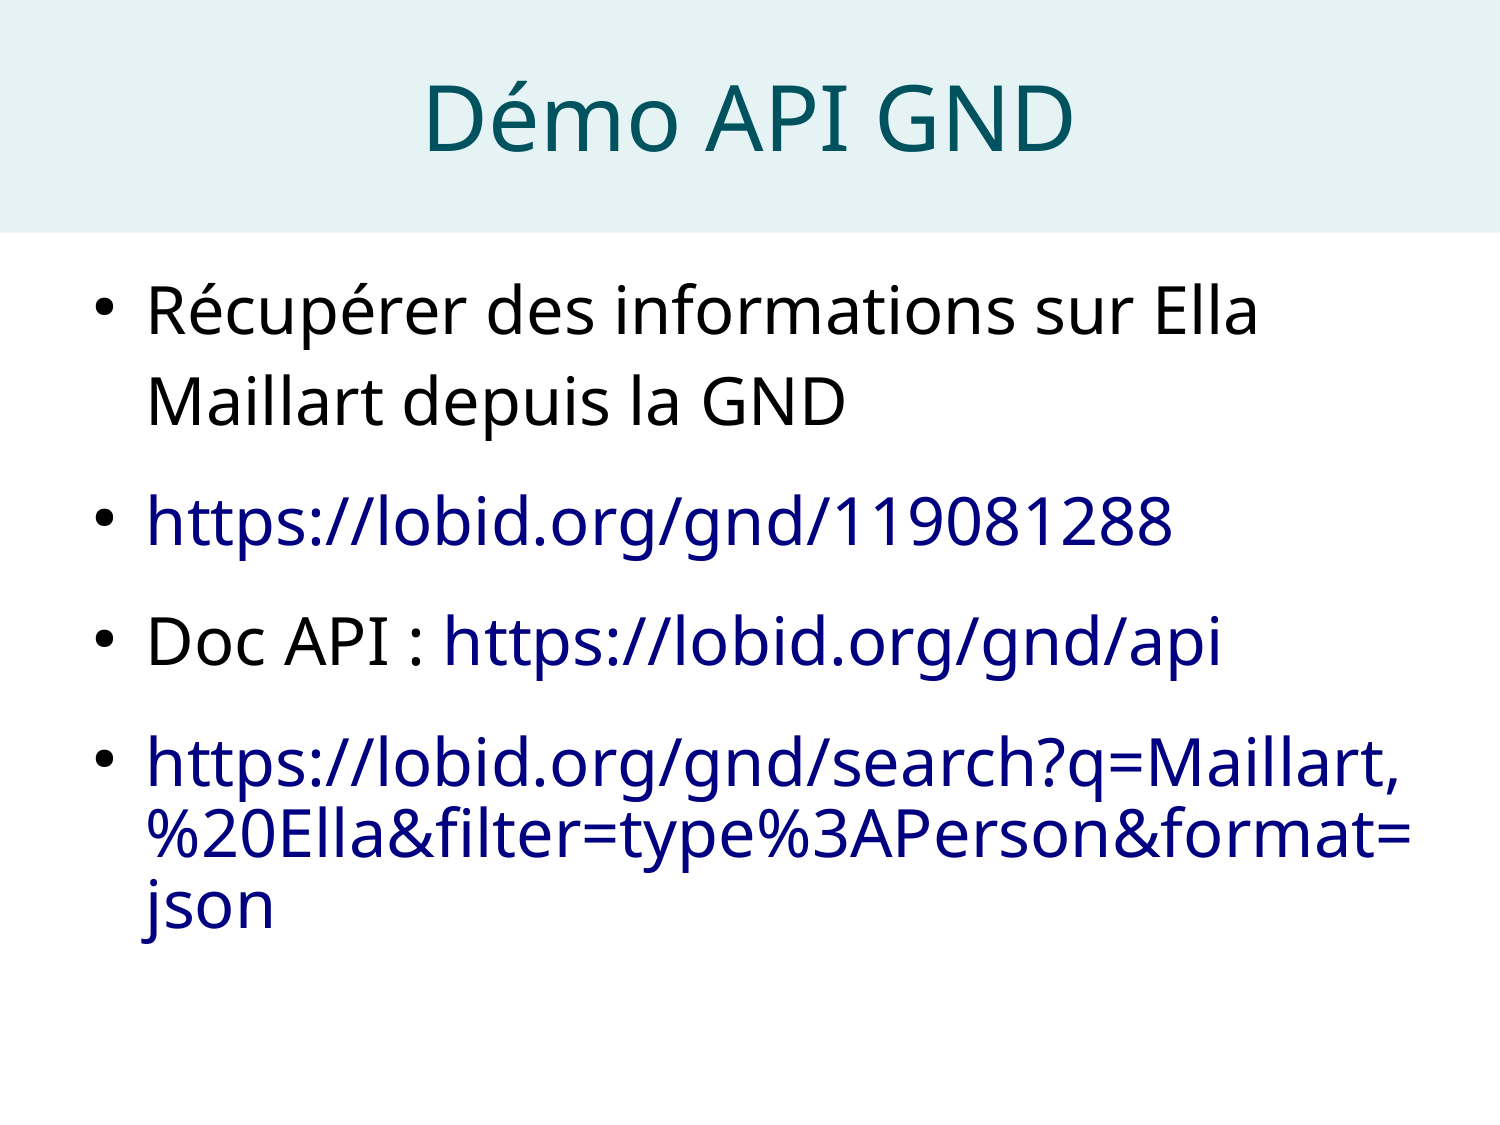

# Démo API GND
Récupérer des informations sur Ella Maillart depuis la GND
https://lobid.org/gnd/119081288
Doc API : https://lobid.org/gnd/api
https://lobid.org/gnd/search?q=Maillart,%20Ella&filter=type%3APerson&format=json